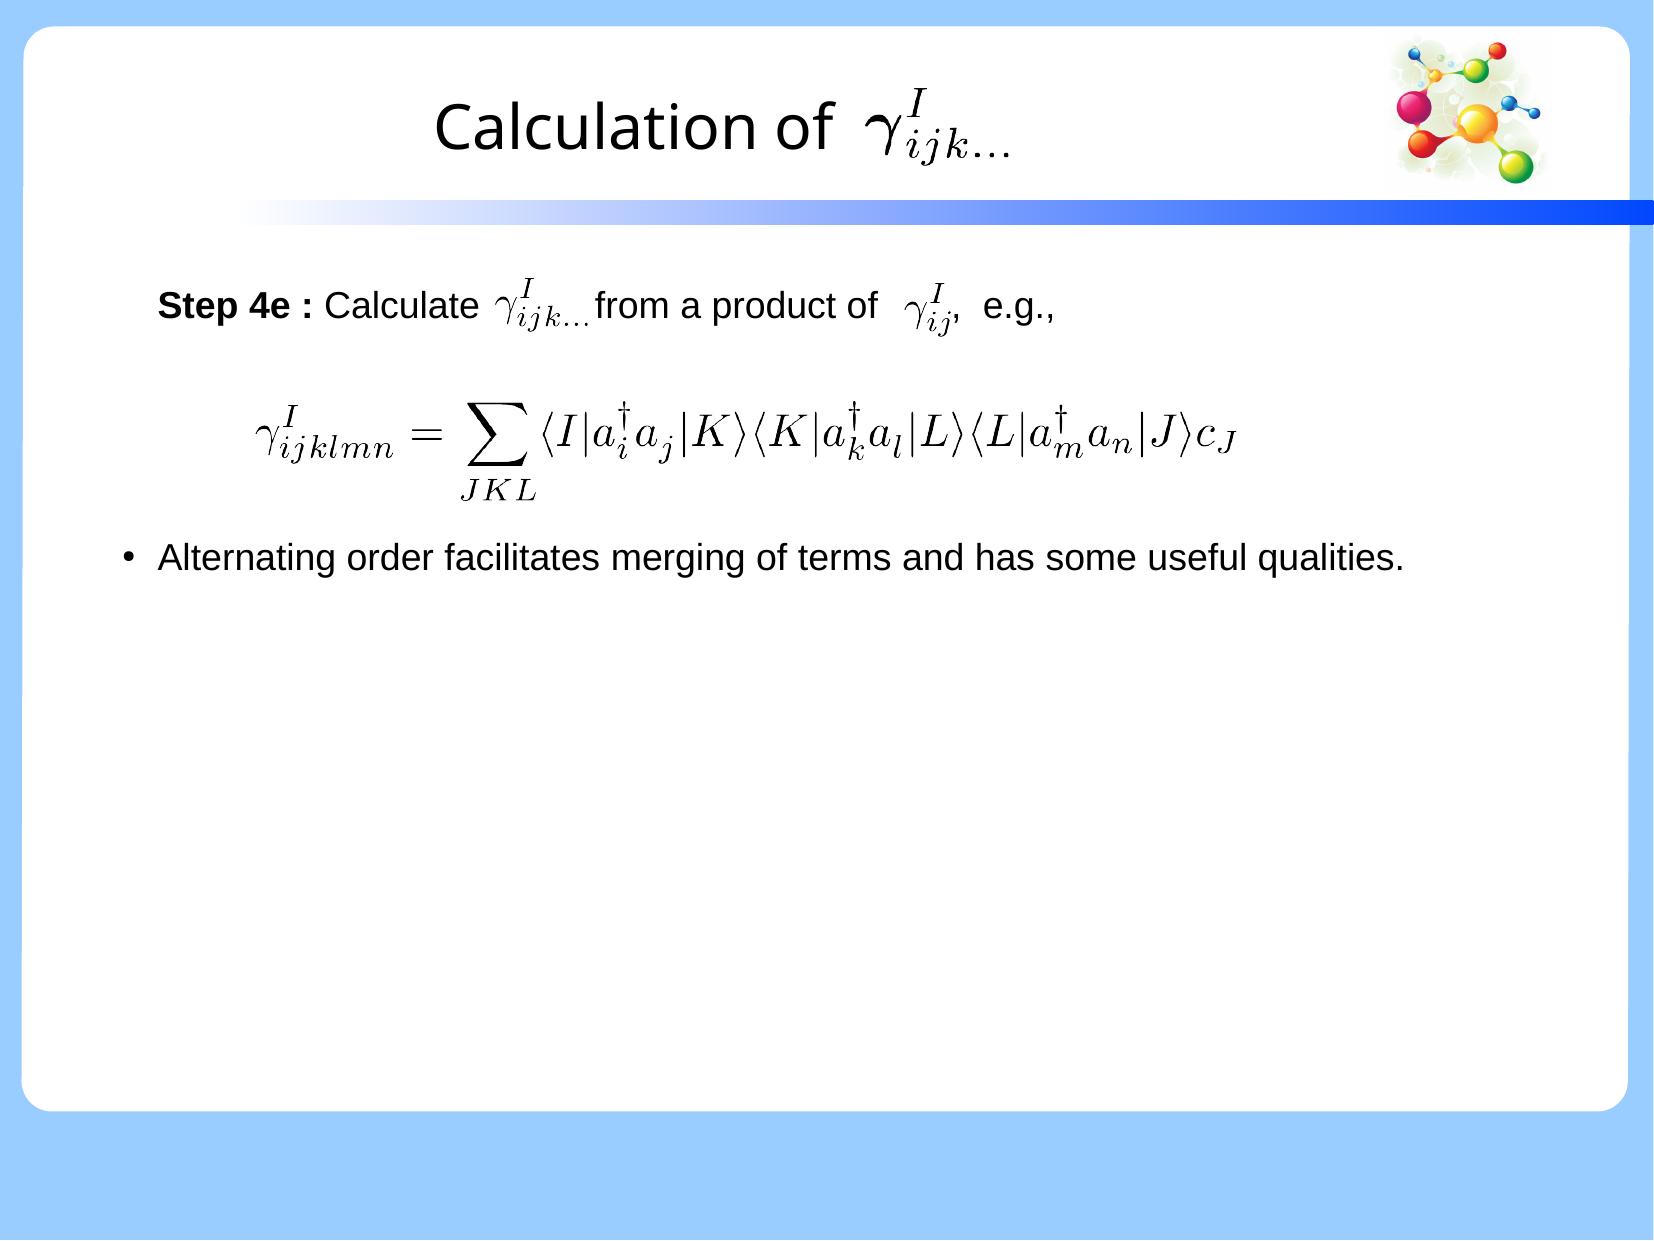

# Calculation of
Step 4e : Calculate from a product of , e.g.,
Alternating order facilitates merging of terms and has some useful qualities.